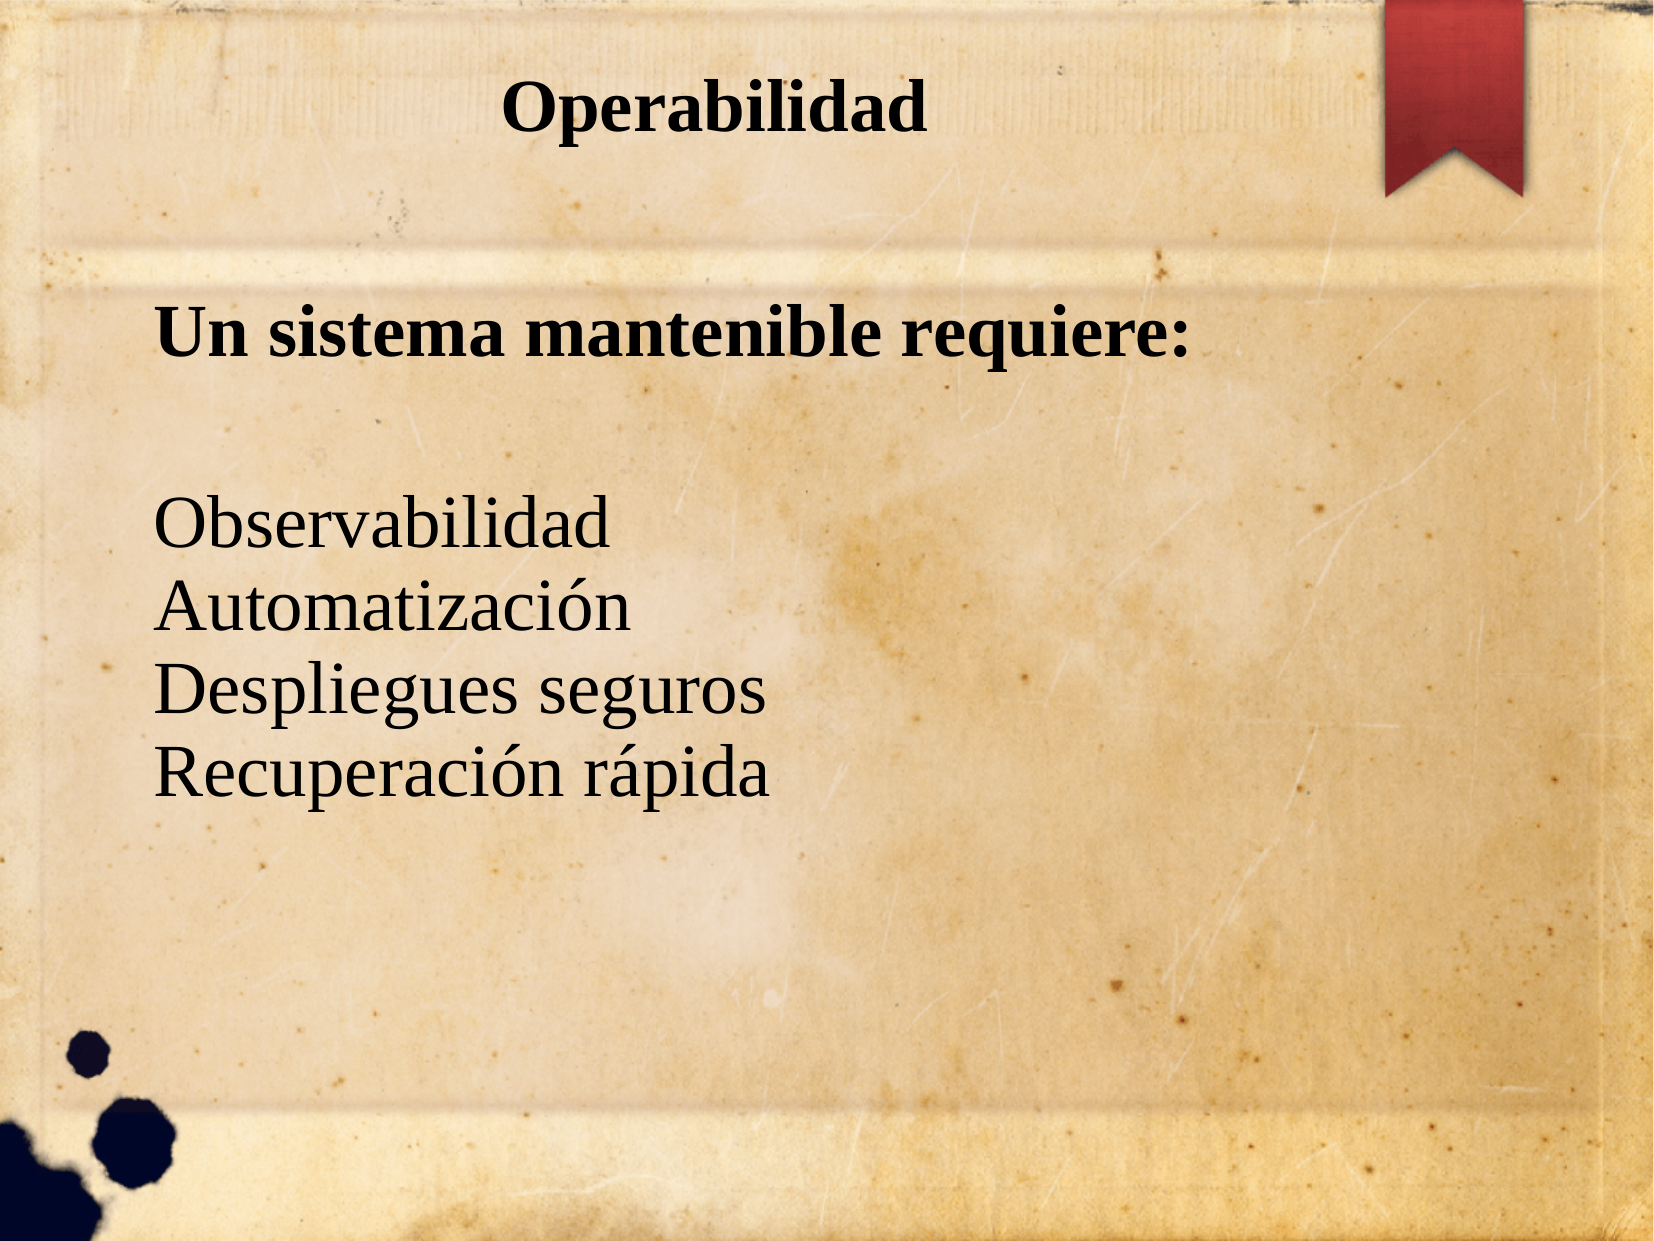

# Operabilidad
Un sistema mantenible requiere:
Observabilidad
Automatización
Despliegues seguros
Recuperación rápida